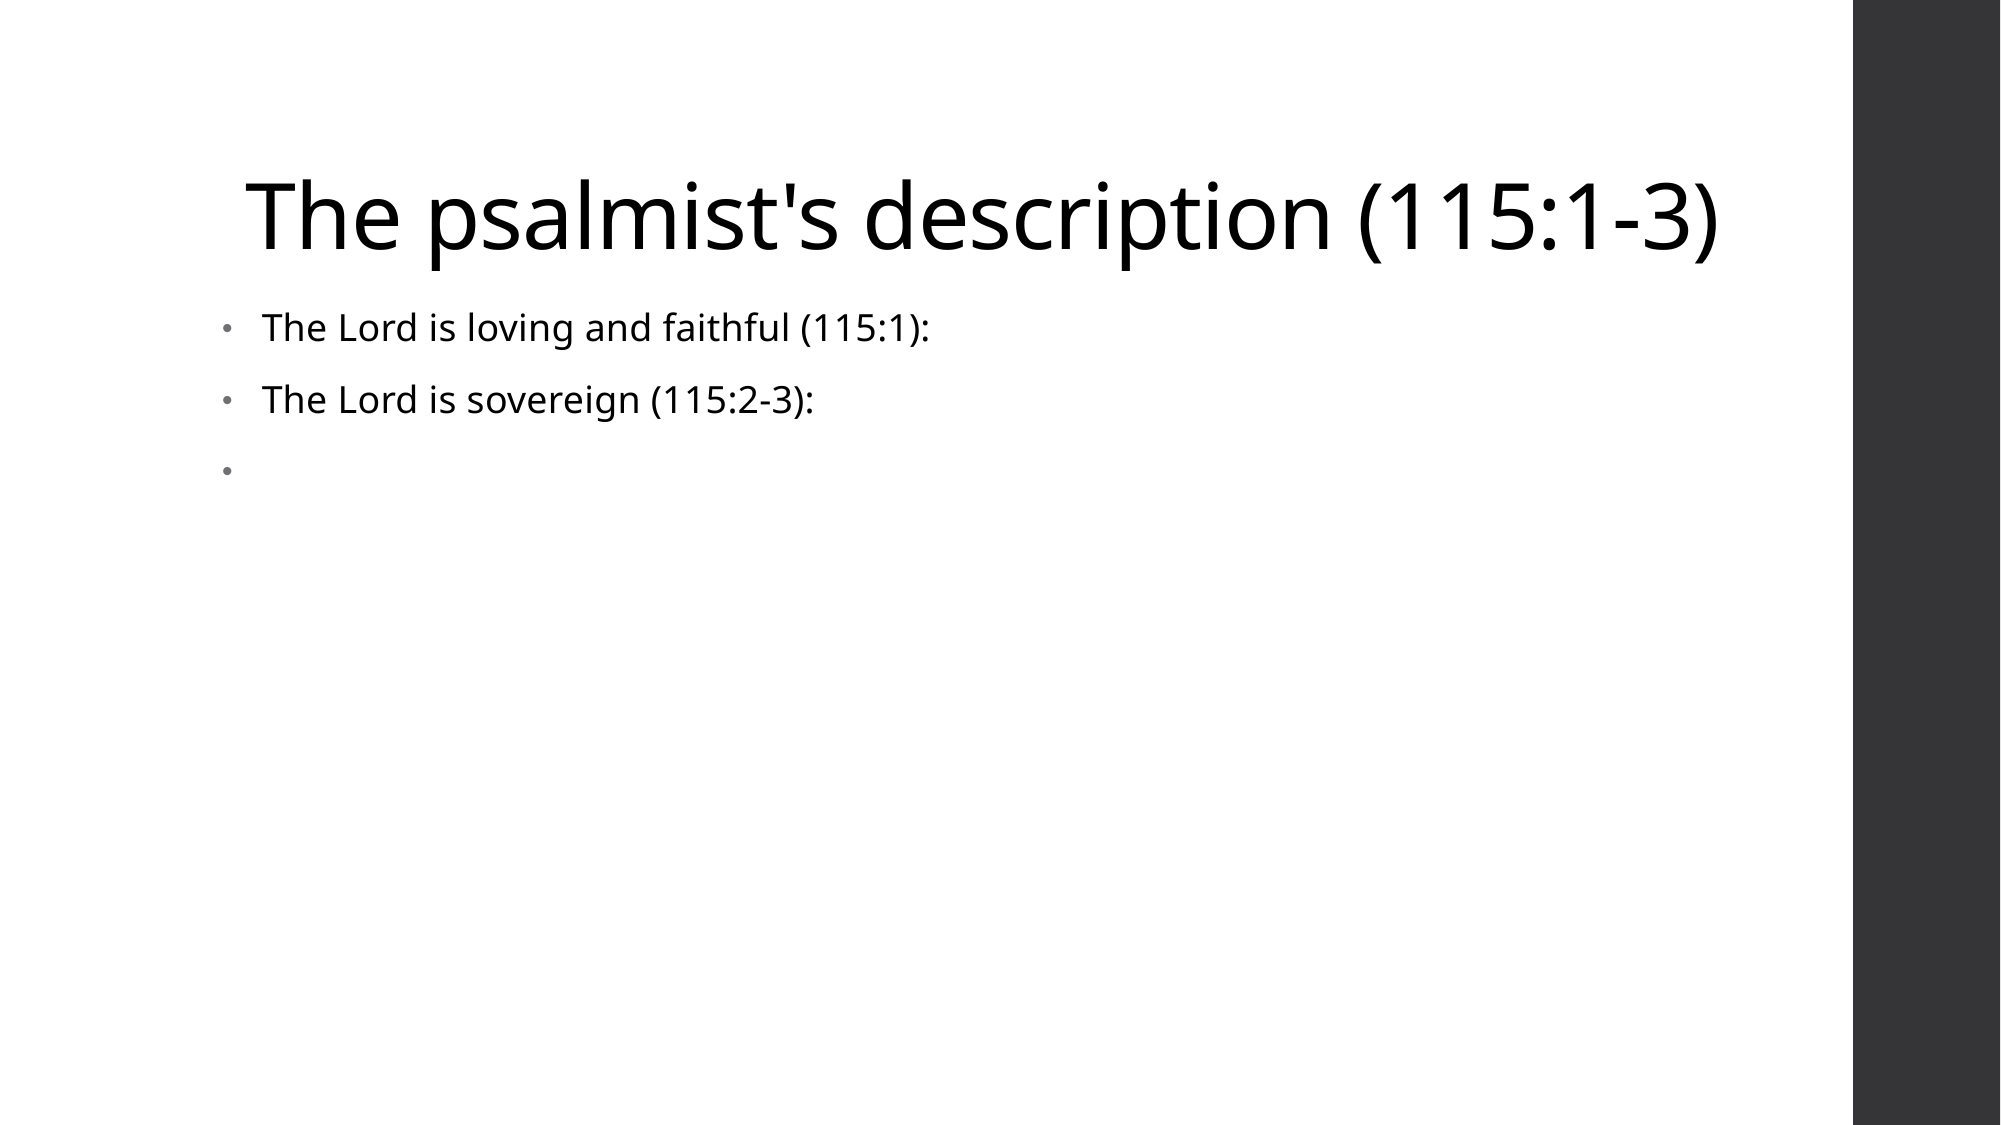

# The psalmist's description (115:1-3)
 The Lord is loving and faithful (115:1):
 The Lord is sovereign (115:2-3):